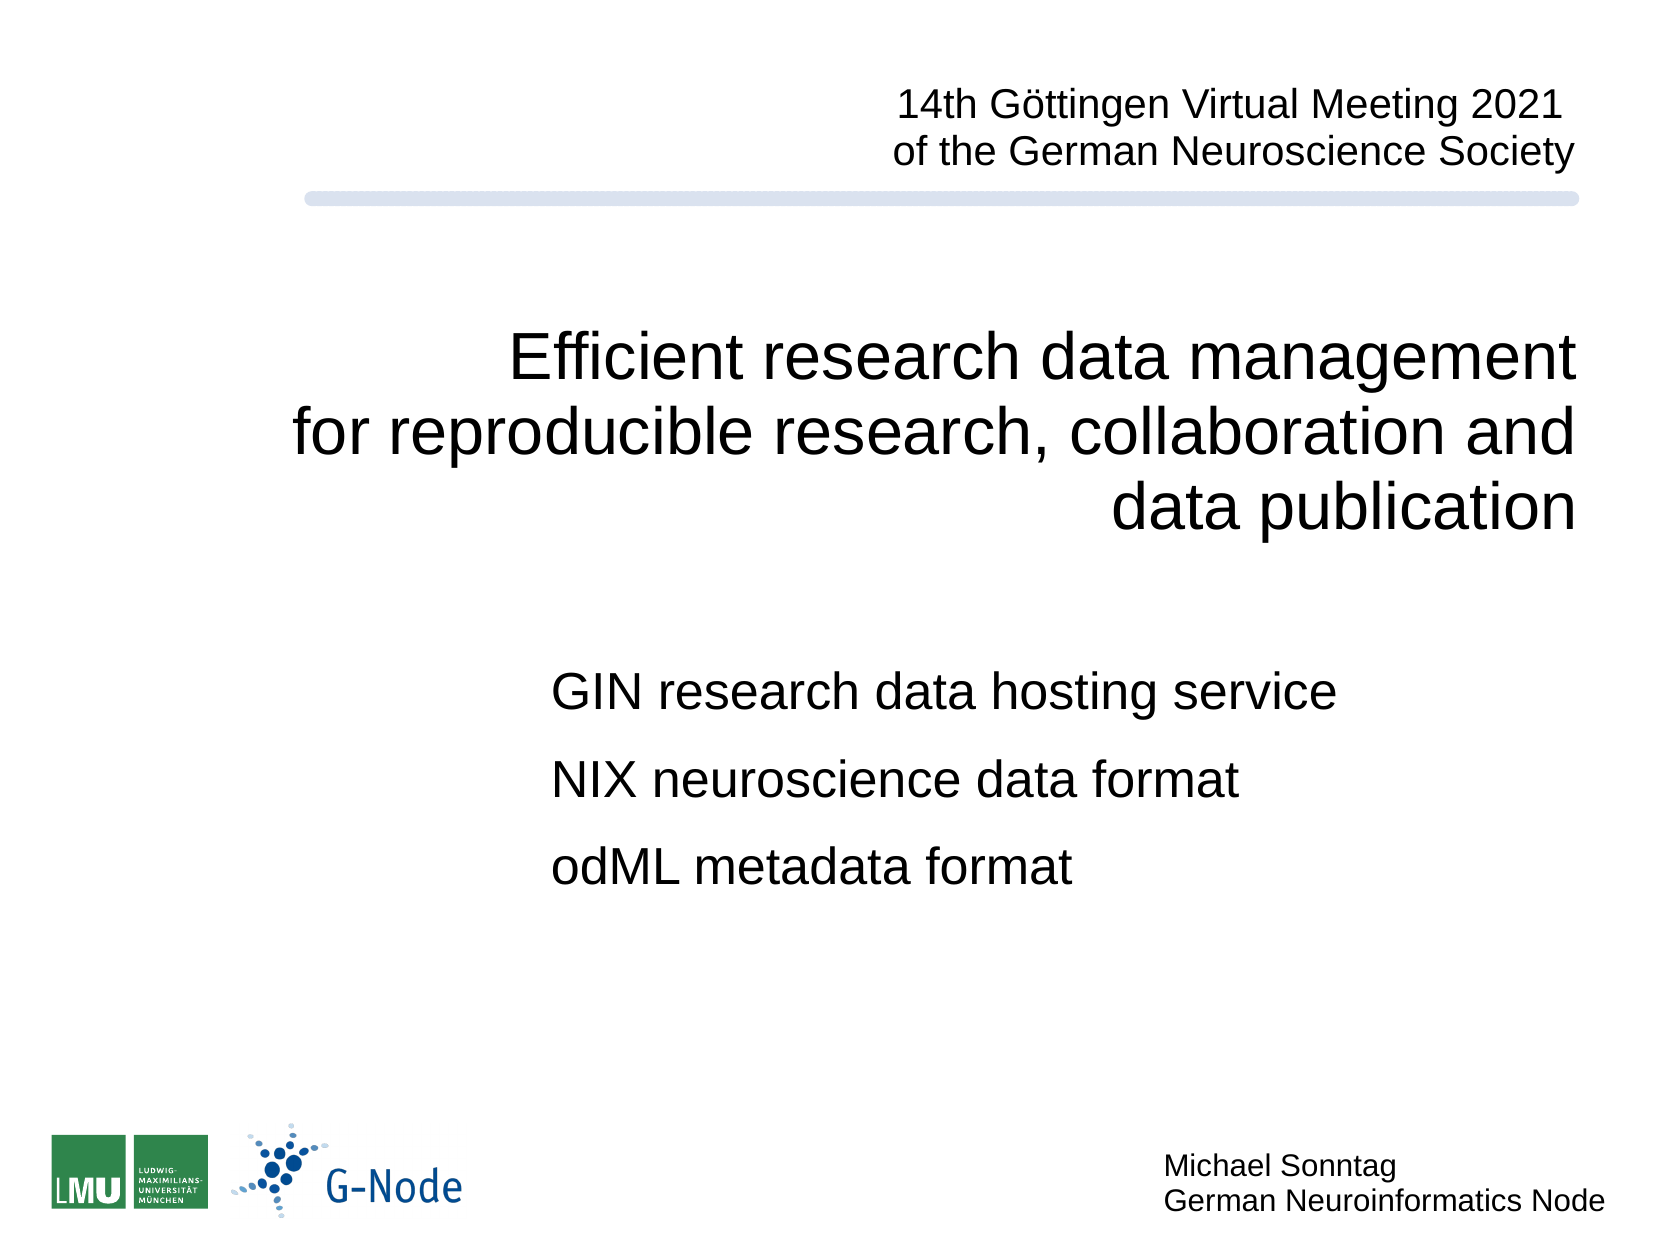

14th Göttingen Virtual Meeting 2021
of the German Neuroscience Society
Efficient research data management
 for reproducible research, collaboration and
 data publication
# GIN research data hosting service
NIX neuroscience data format
odML metadata format
Michael Sonntag
German Neuroinformatics Node